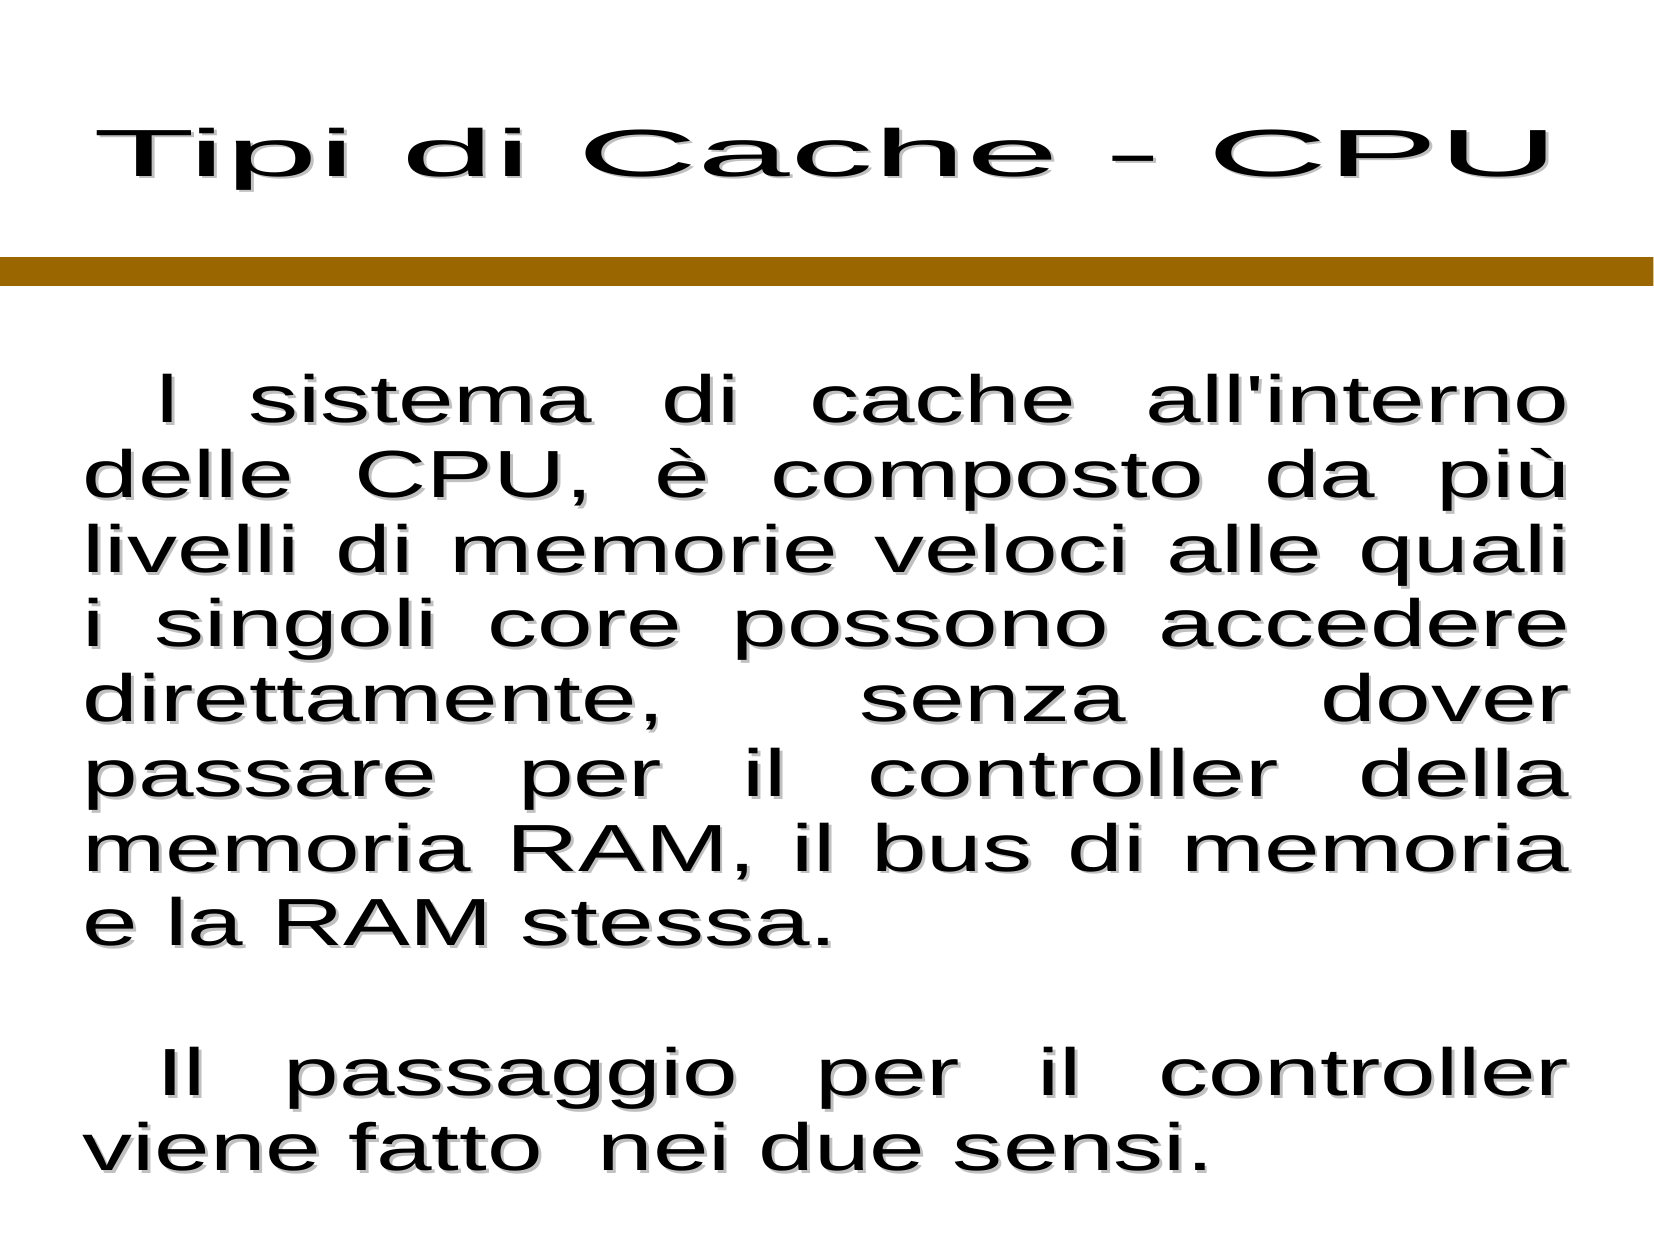

# Tipi di Cache - CPU
	l sistema di cache all'interno delle CPU, è composto da più livelli di memorie veloci alle quali i singoli core possono accedere direttamente, senza dover passare per il controller della memoria RAM, il bus di memoria e la RAM stessa.
	Il passaggio per il controller viene fatto nei due sensi.